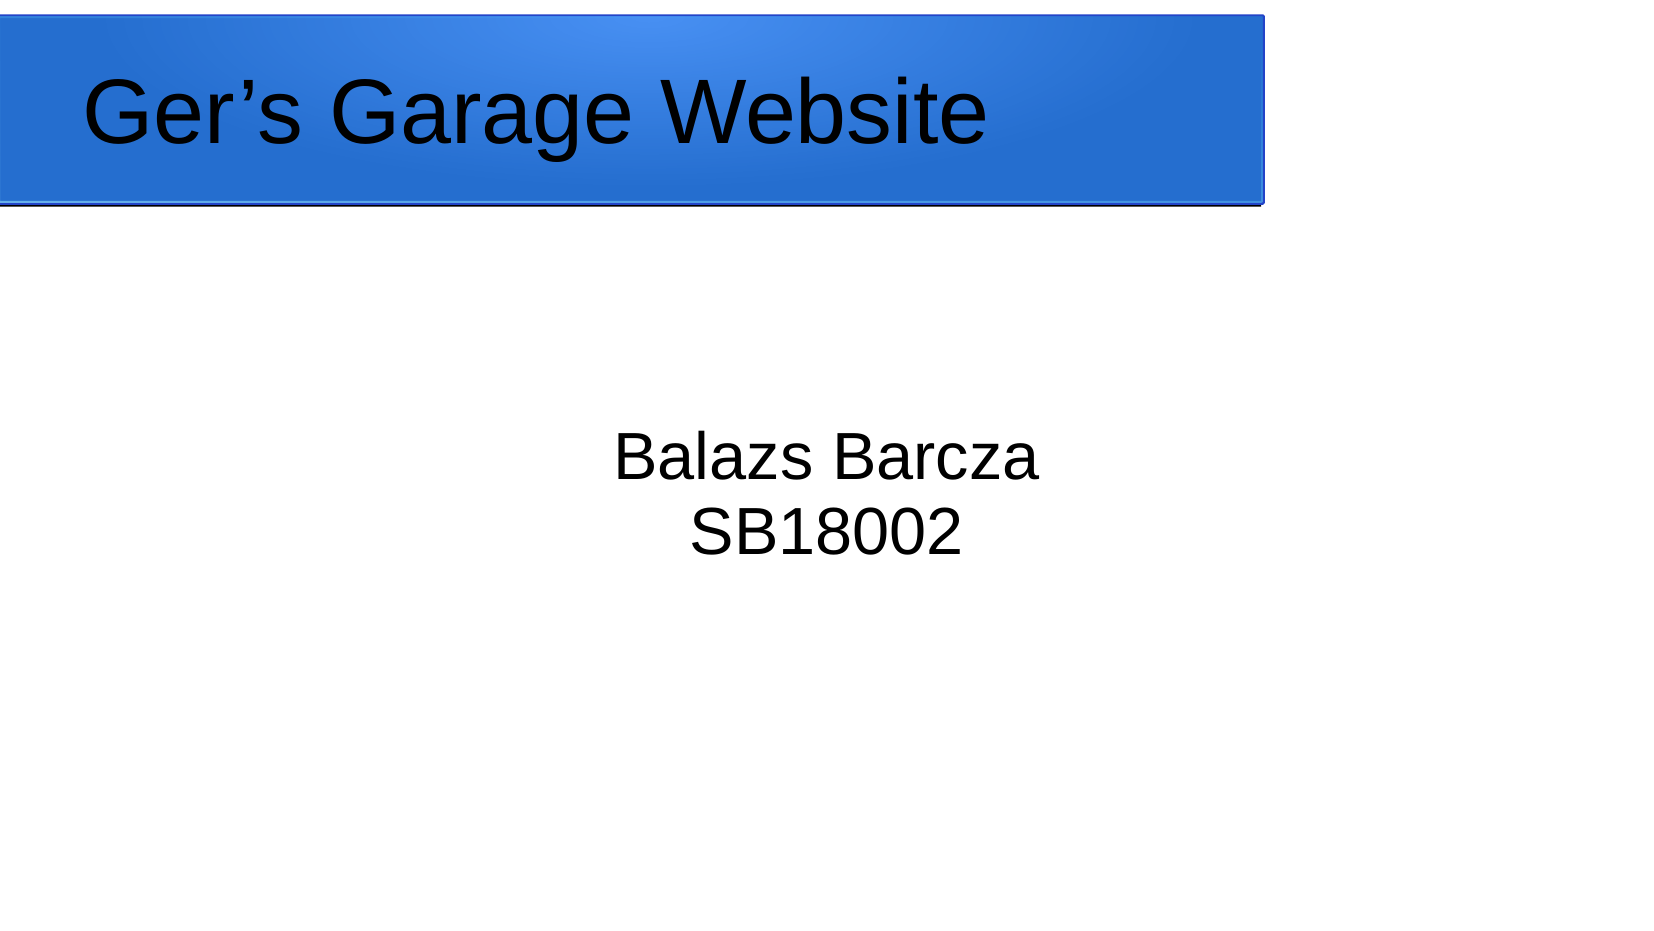

# Ger’s Garage Website
Balazs Barcza
SB18002